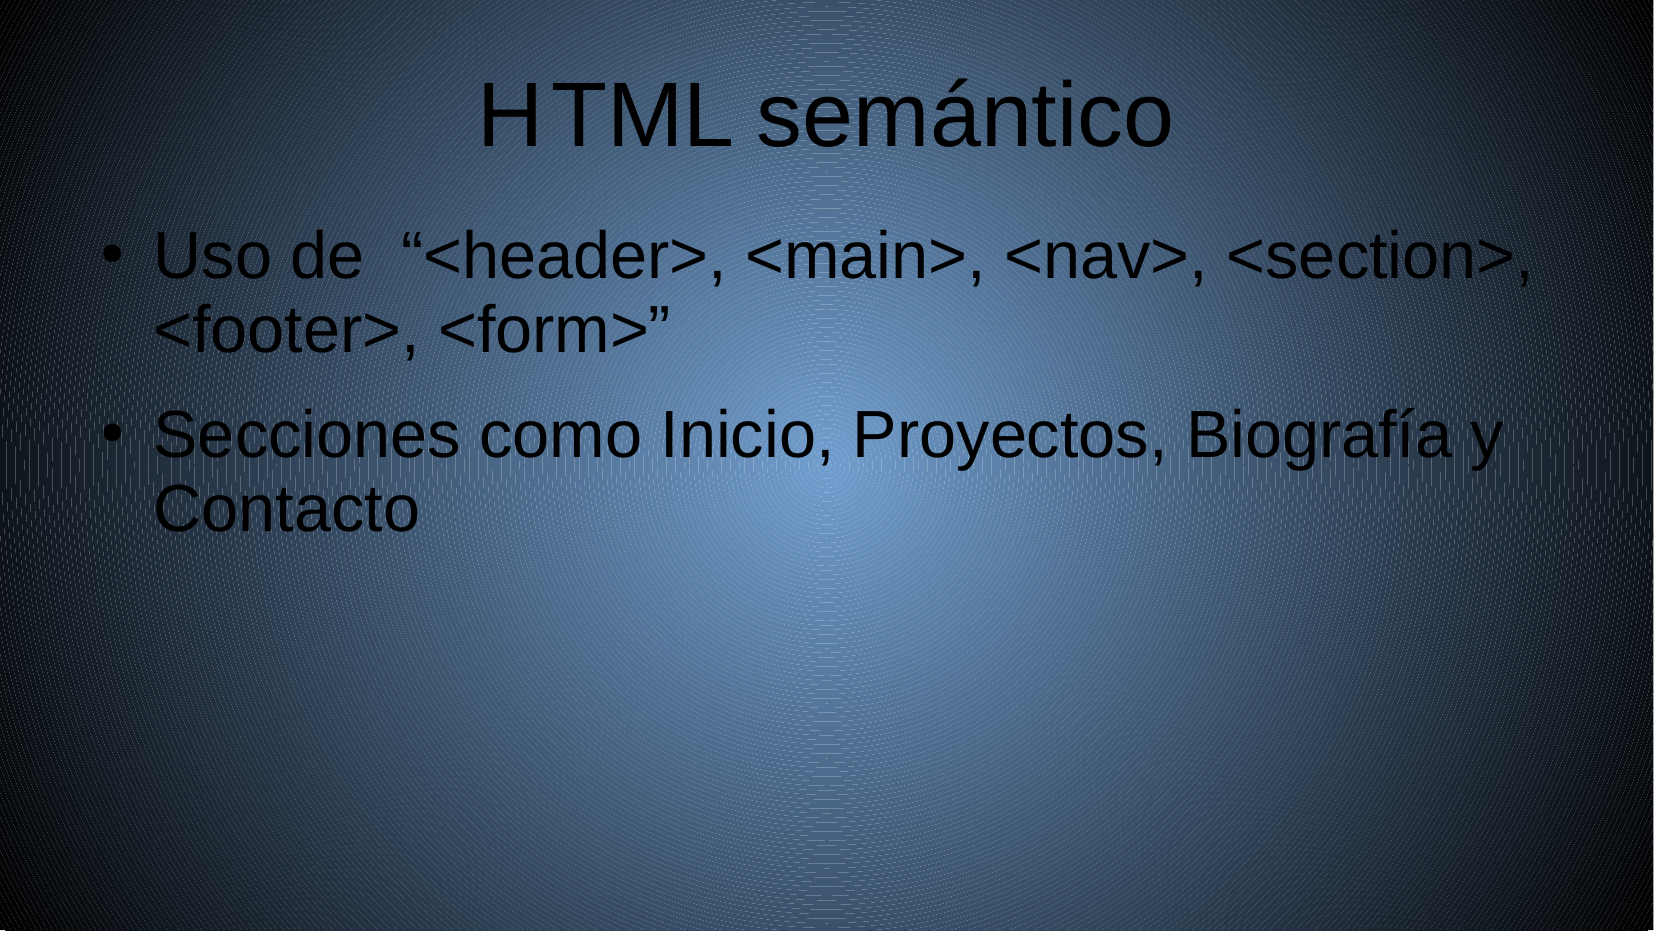

H	TML semántico
# Uso de “<header>, <main>, <nav>, <section>, <footer>, <form>”
Secciones como Inicio, Proyectos, Biografía y Contacto